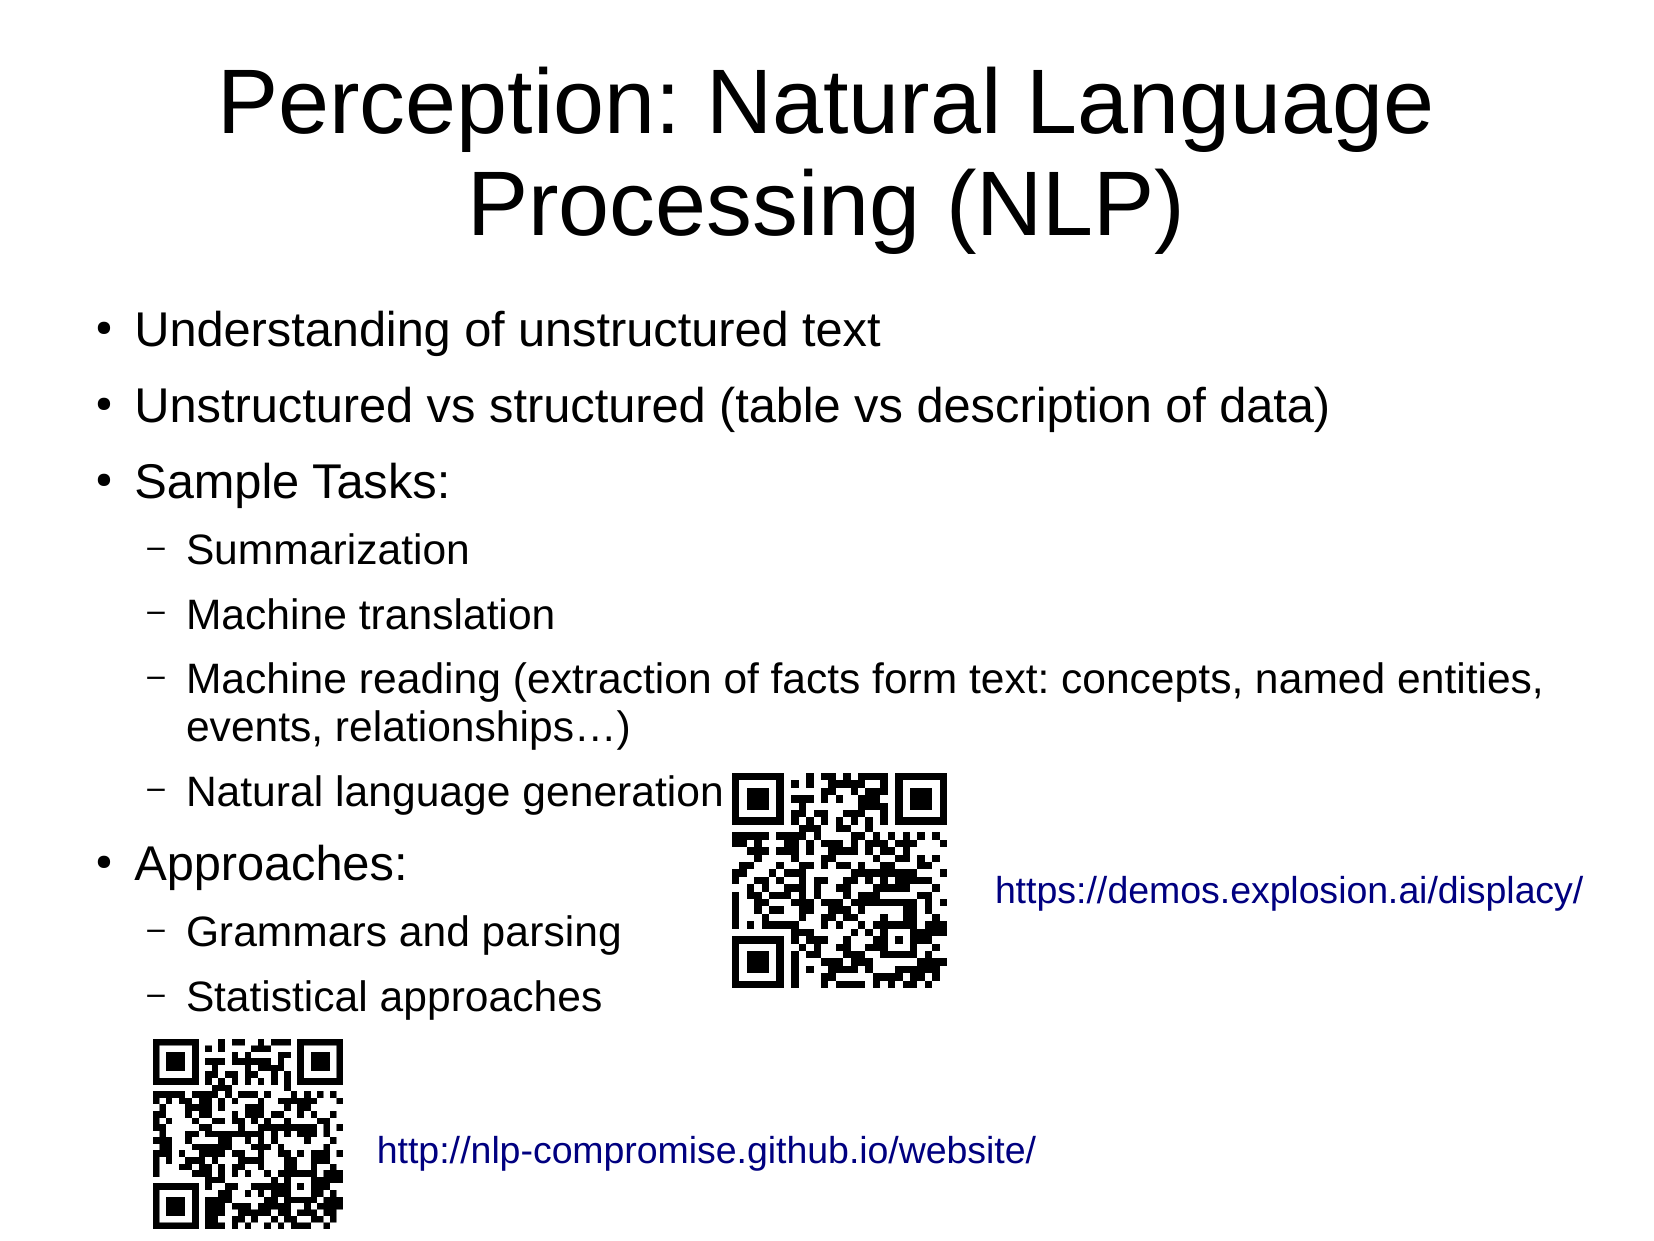

# Perception: Natural Language Processing (NLP)
Understanding of unstructured text
Unstructured vs structured (table vs description of data)
Sample Tasks:
Summarization
Machine translation
Machine reading (extraction of facts form text: concepts, named entities, events, relationships…)
Natural language generation
Approaches:
Grammars and parsing
Statistical approaches
https://demos.explosion.ai/displacy/
http://nlp-compromise.github.io/website/